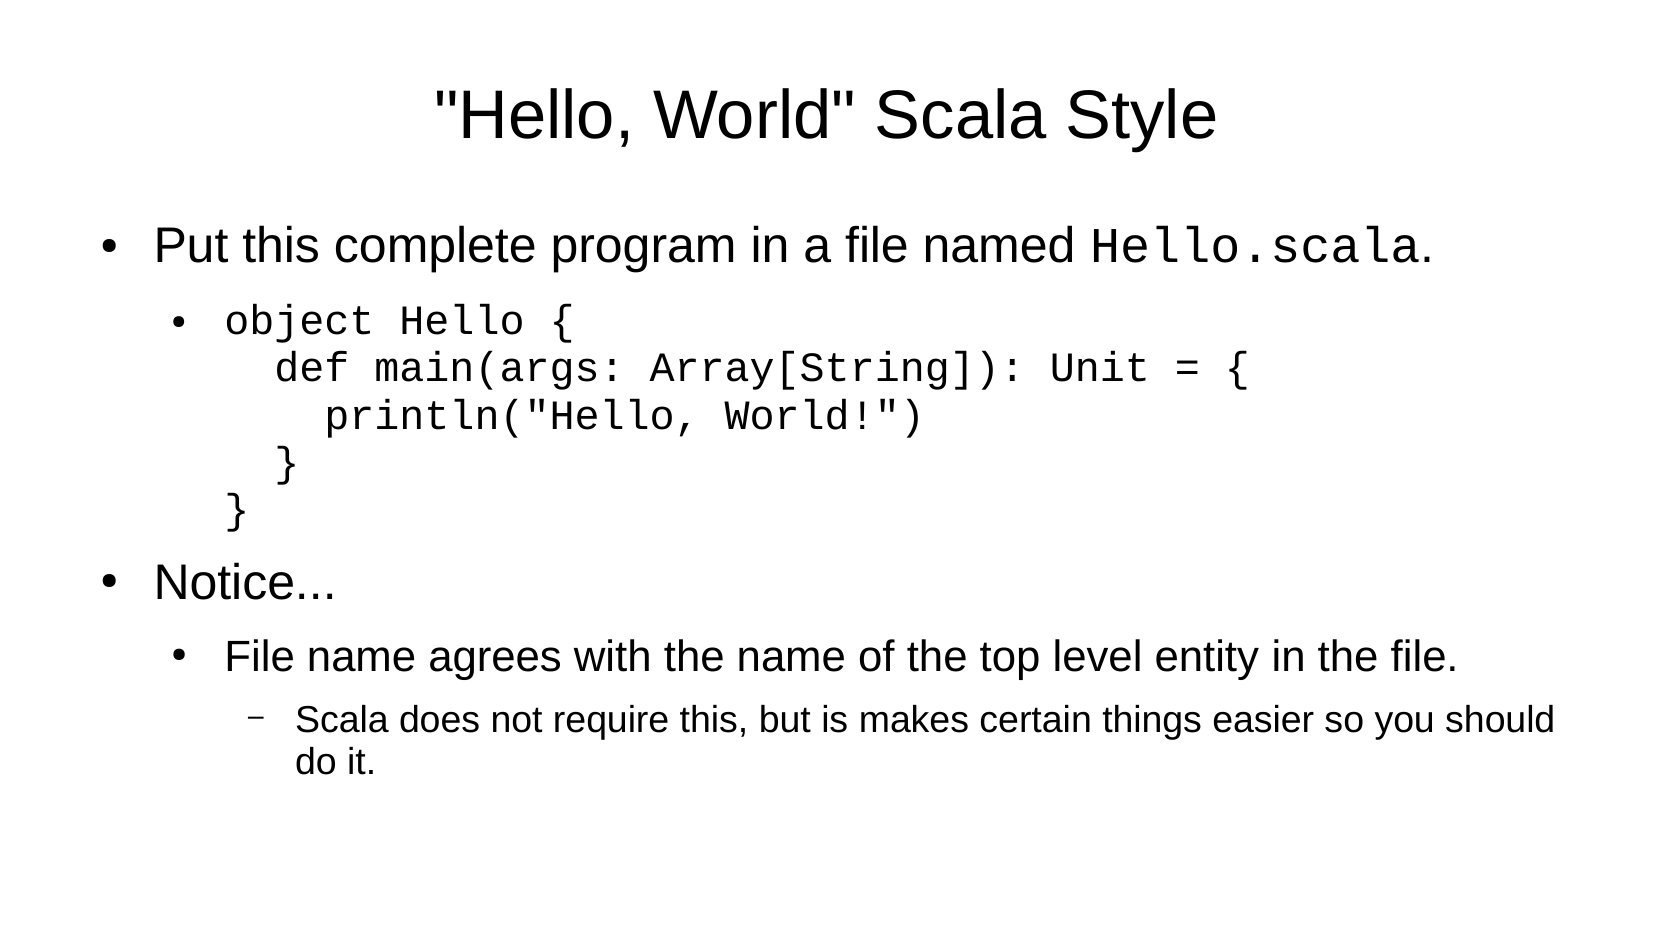

# "Hello, World" Scala Style
Put this complete program in a file named Hello.scala.
object Hello {
 def main(args: Array[String]): Unit = {
 println("Hello, World!")
 }
}
Notice...
File name agrees with the name of the top level entity in the file.
Scala does not require this, but is makes certain things easier so you should do it.